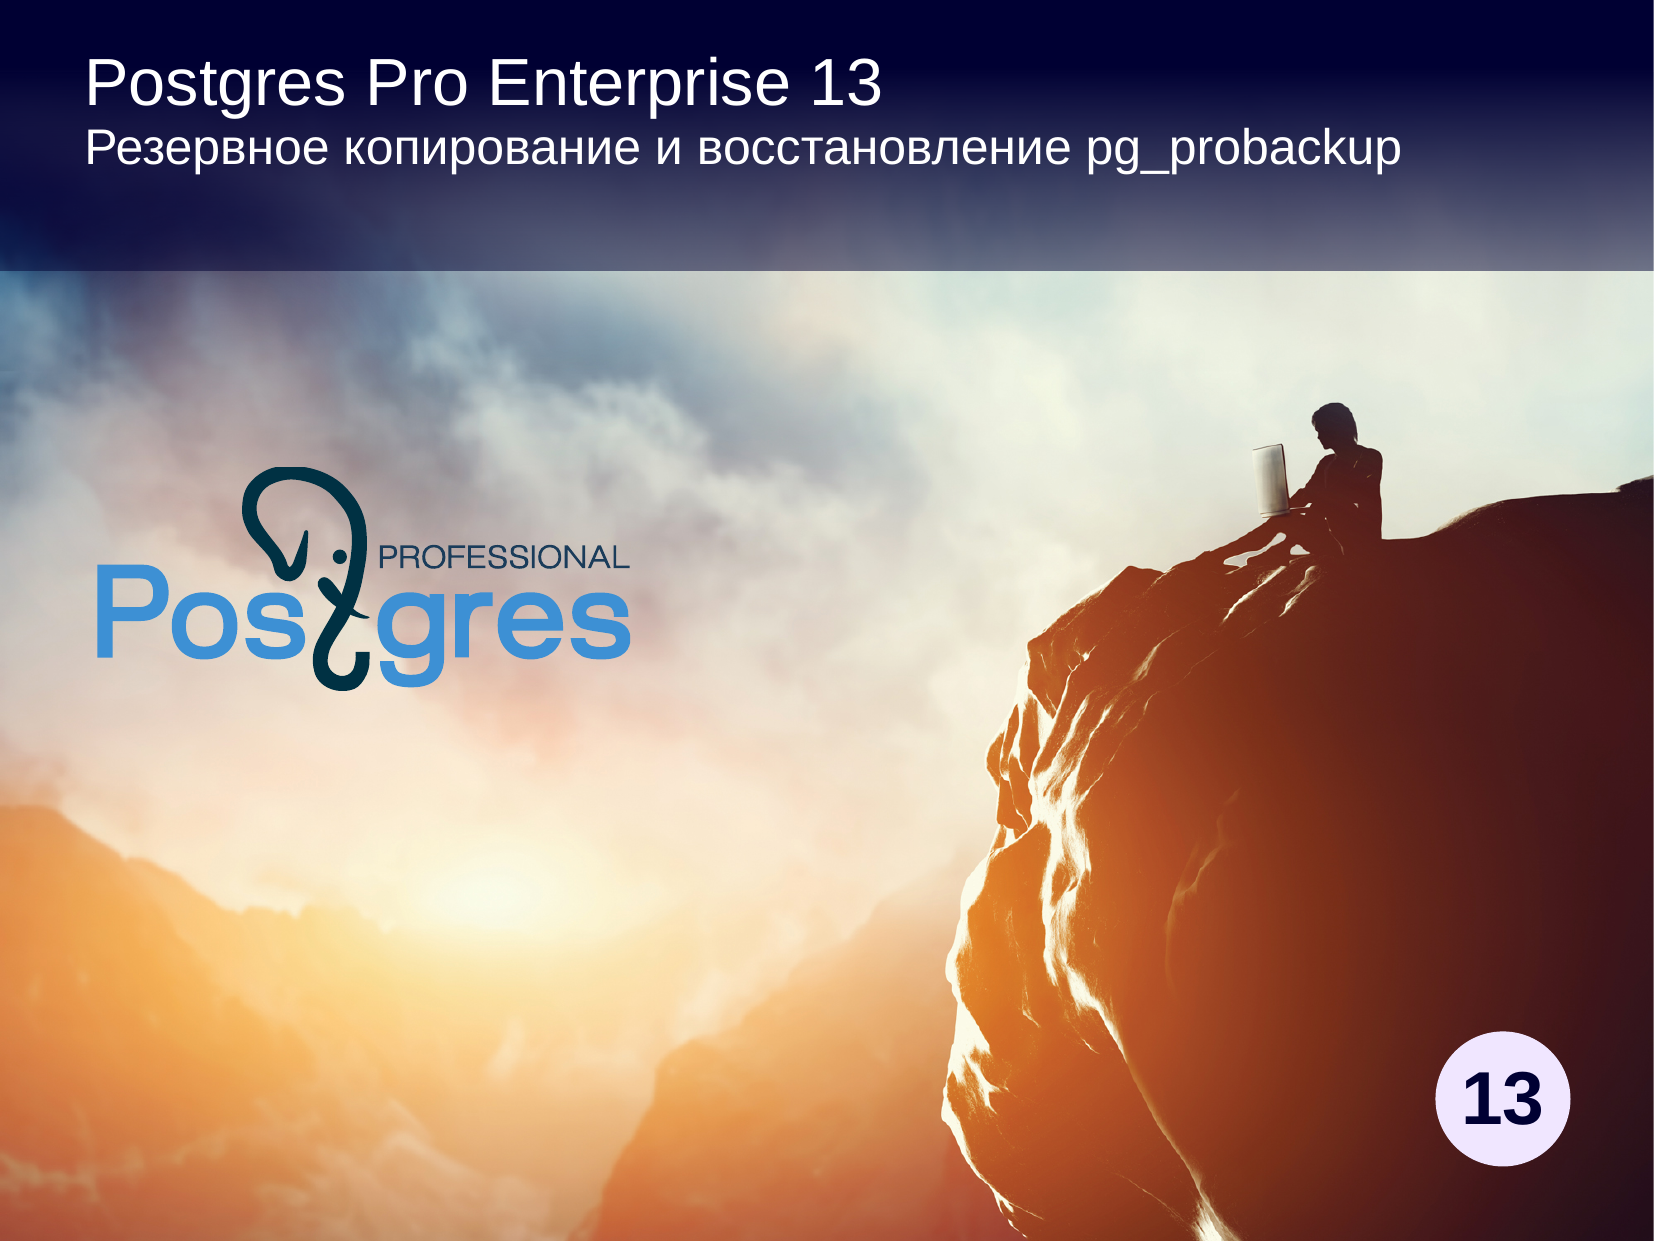

# Postgres Pro Enterprise 13 Резервное копирование и восстановление pg_probackup
13